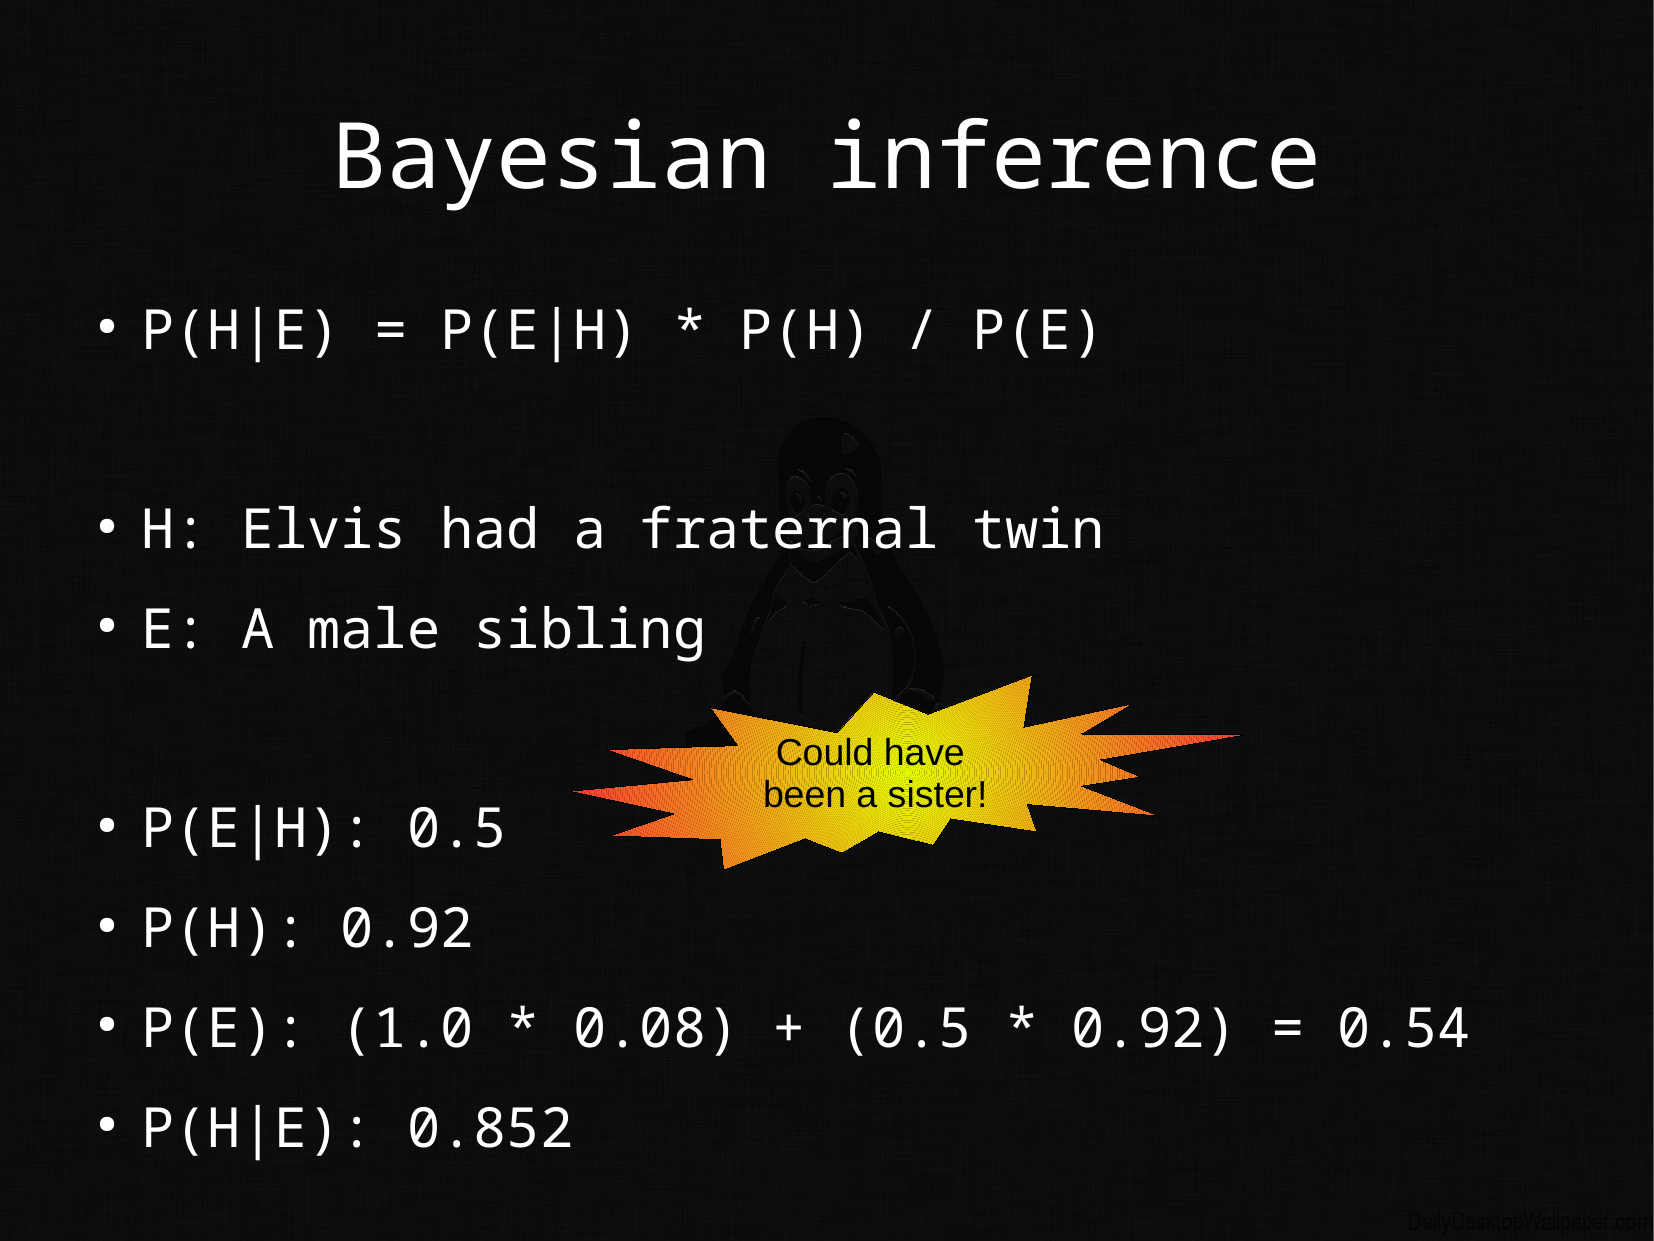

# Bayesian inference
P(H|E) = P(E|H) * P(H) / P(E)
H: Elvis had a fraternal twin
E: A male sibling
P(E|H): 0.5
P(H): 0.92
P(E): (1.0 * 0.08) + (0.5 * 0.92) = 0.54
P(H|E): 0.852
Could have
been a sister!